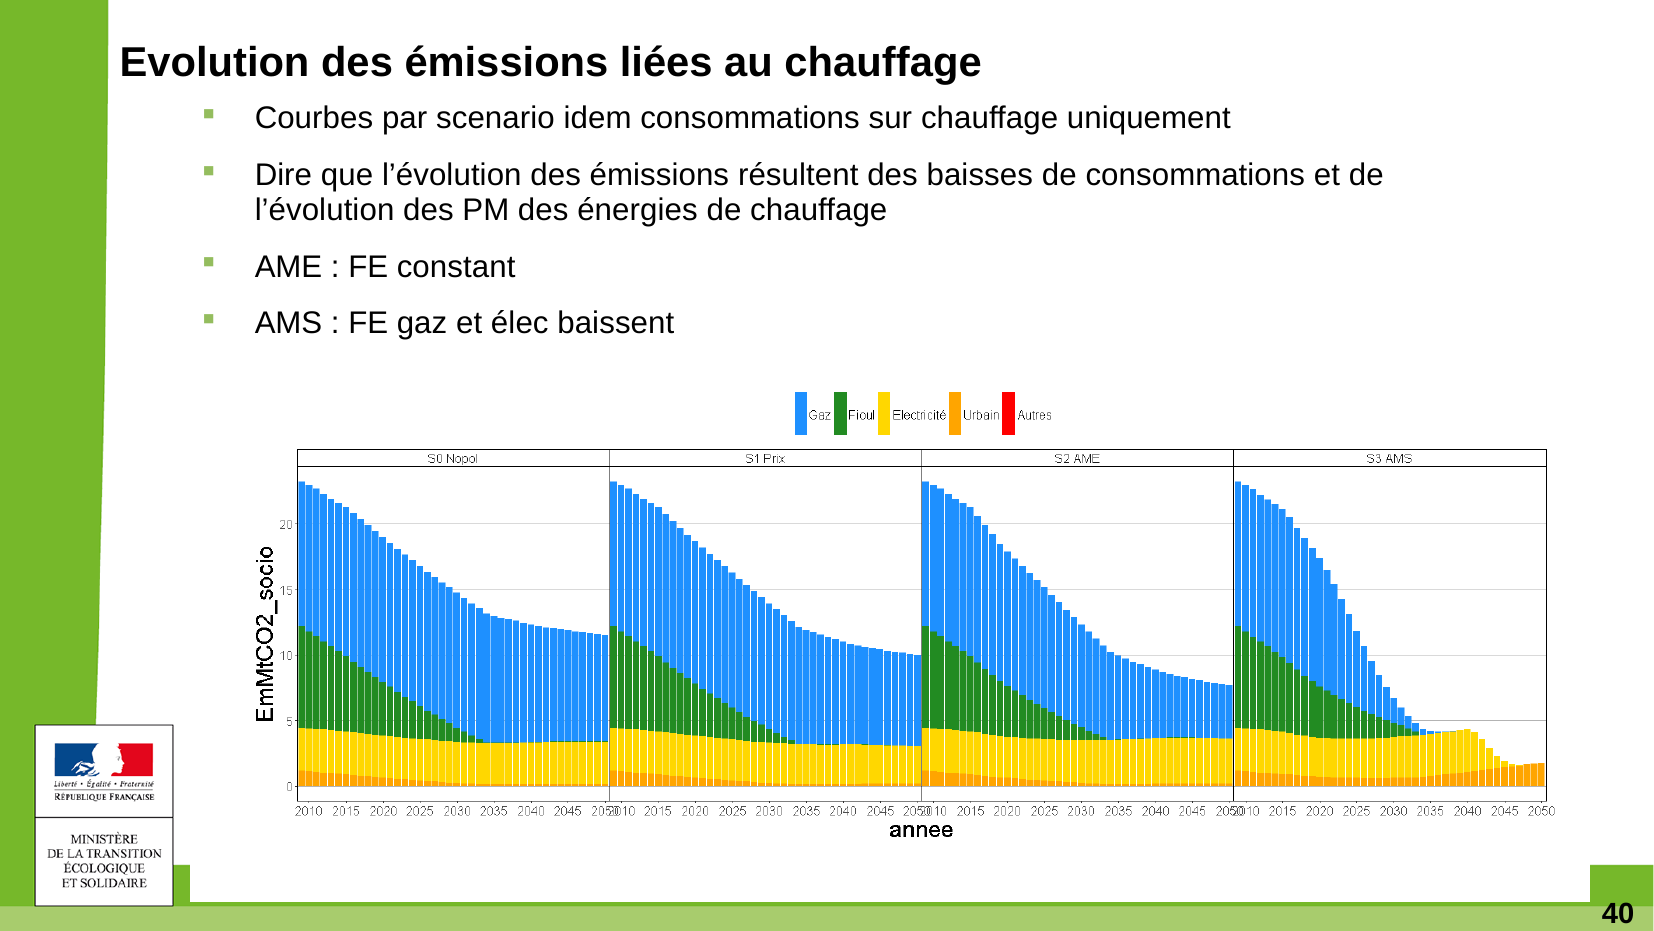

# Evolution des émissions liées au chauffage
Courbes par scenario idem consommations sur chauffage uniquement
Dire que l’évolution des émissions résultent des baisses de consommations et de l’évolution des PM des énergies de chauffage
AME : FE constant
AMS : FE gaz et élec baissent